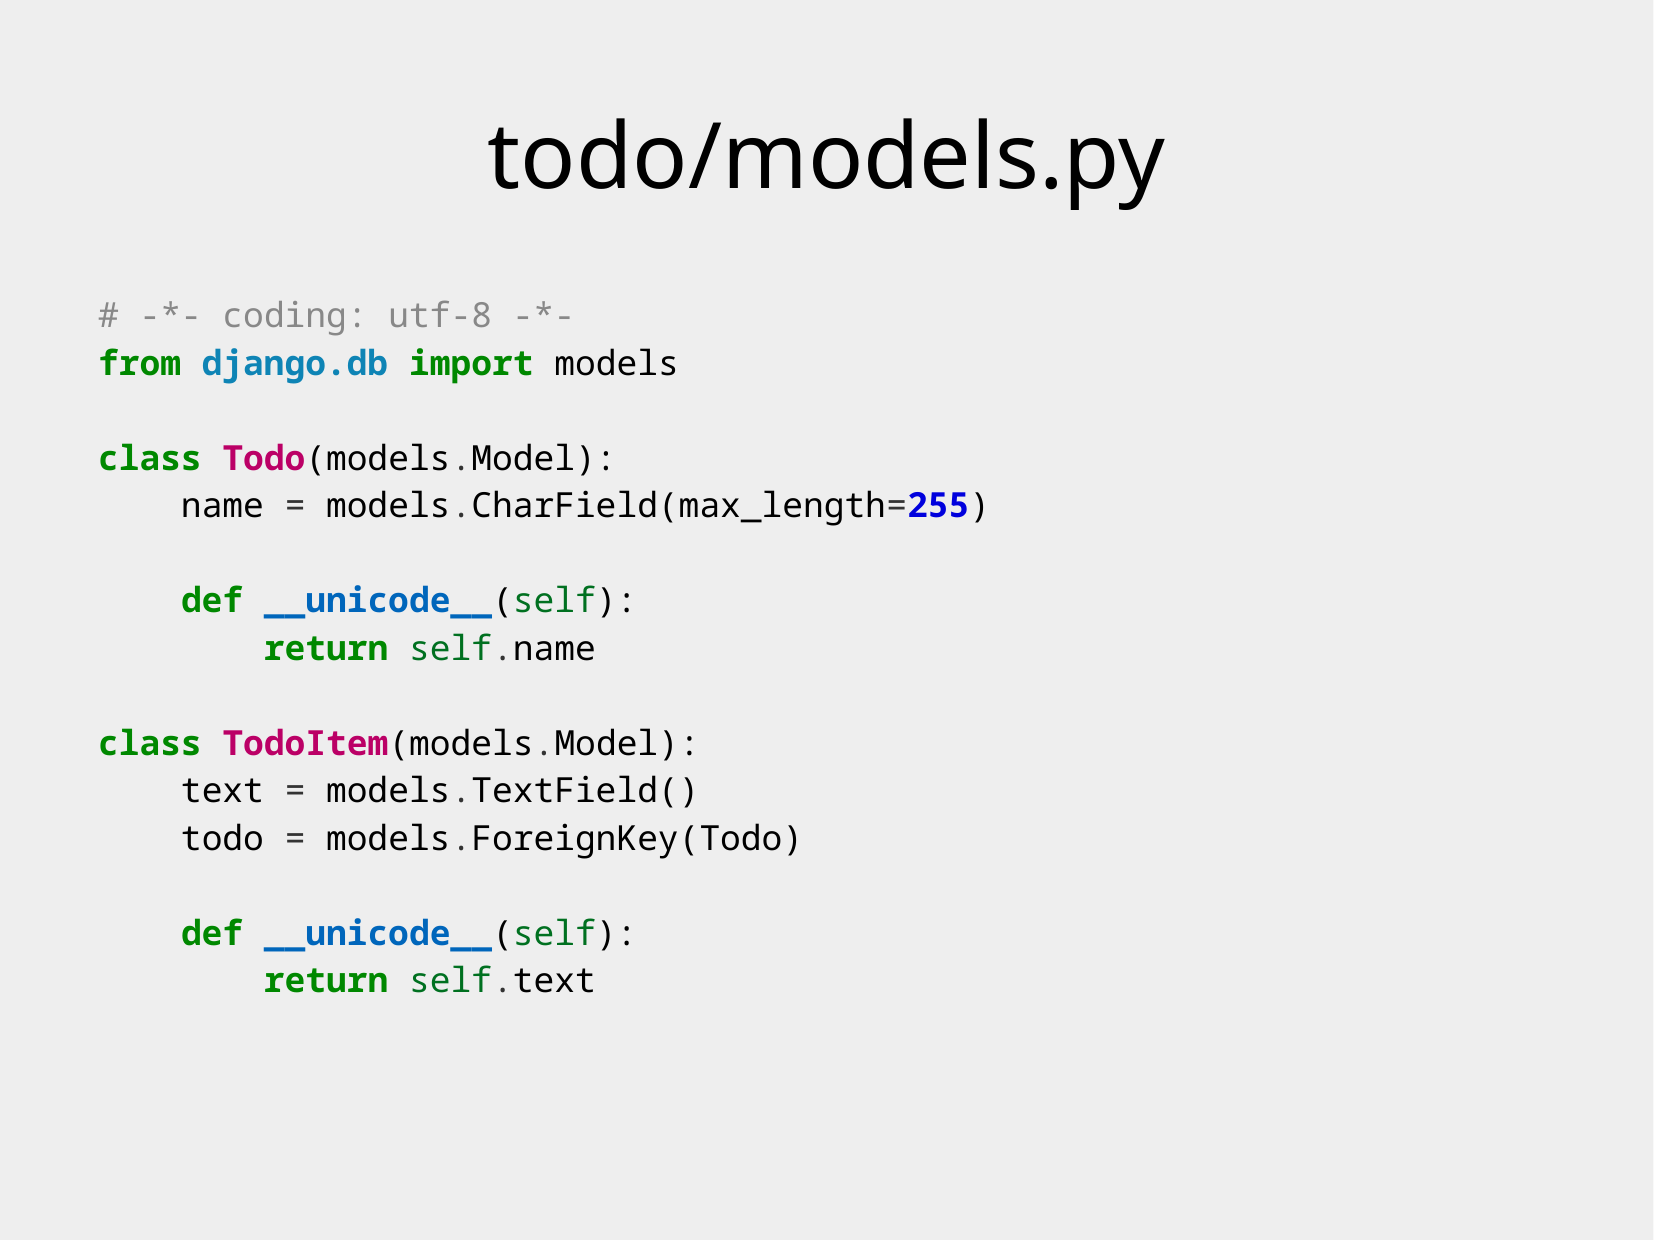

# todo/models.py
# -*- coding: utf-8 -*- from django.db import models class Todo(models.Model): name = models.CharField(max_length=255) def __unicode__(self): return self.name class TodoItem(models.Model): text = models.TextField() todo = models.ForeignKey(Todo) def __unicode__(self): return self.text